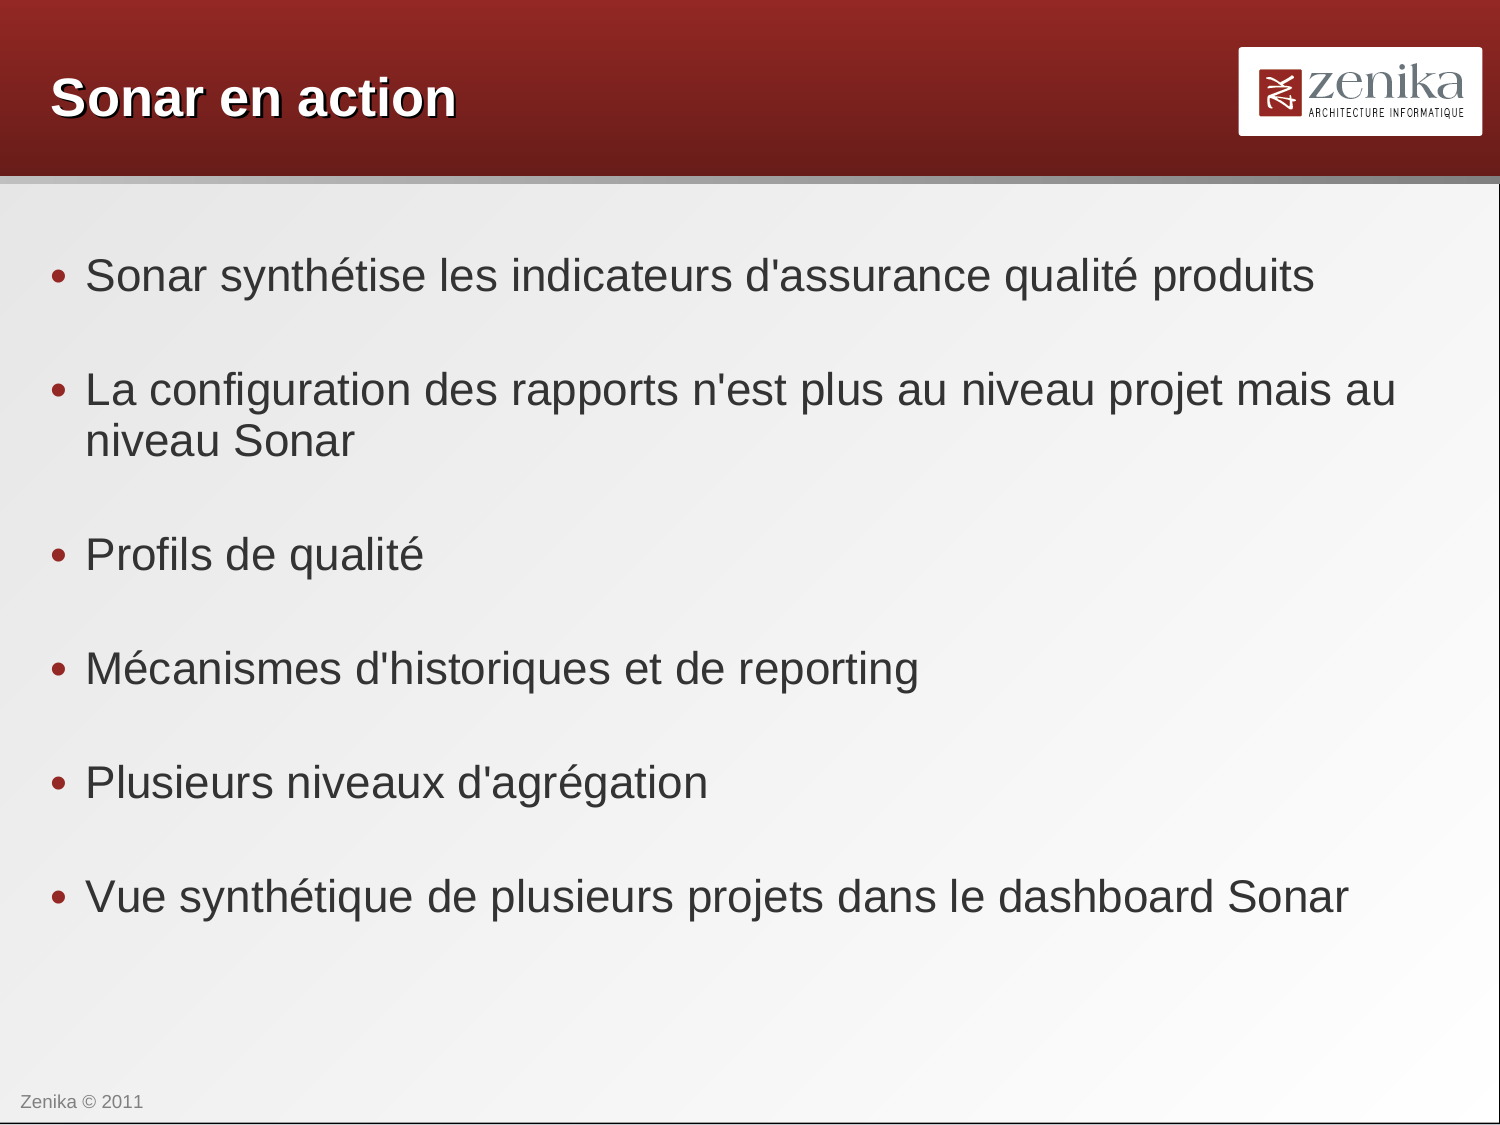

# Sonar en action
Sonar synthétise les indicateurs d'assurance qualité produits
La configuration des rapports n'est plus au niveau projet mais au niveau Sonar
Profils de qualité
Mécanismes d'historiques et de reporting
Plusieurs niveaux d'agrégation
Vue synthétique de plusieurs projets dans le dashboard Sonar